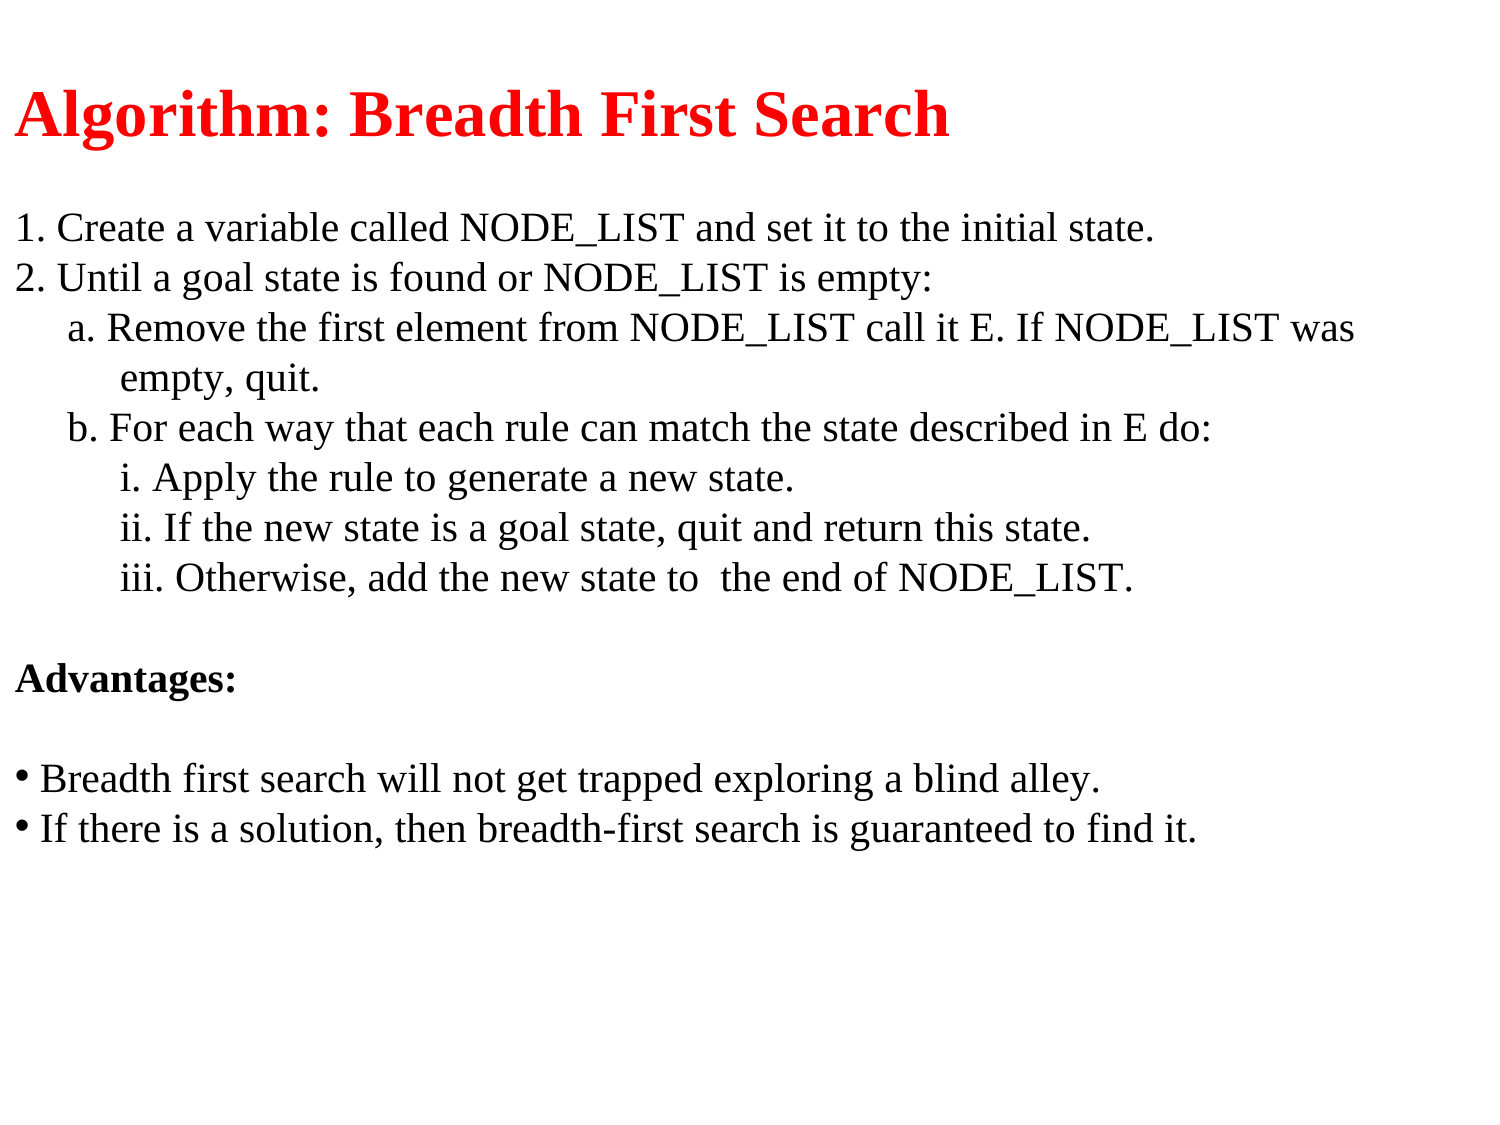

Algorithm: Breadth First Search
1. Create a variable called NODE_LIST and set it to the initial state.
2. Until a goal state is found or NODE_LIST is empty:
 a. Remove the first element from NODE_LIST call it E. If NODE_LIST was
 empty, quit.
 b. For each way that each rule can match the state described in E do:
 i. Apply the rule to generate a new state.
 ii. If the new state is a goal state, quit and return this state.
 iii. Otherwise, add the new state to the end of NODE_LIST.
Advantages:
 Breadth first search will not get trapped exploring a blind alley.
 If there is a solution, then breadth-first search is guaranteed to find it.